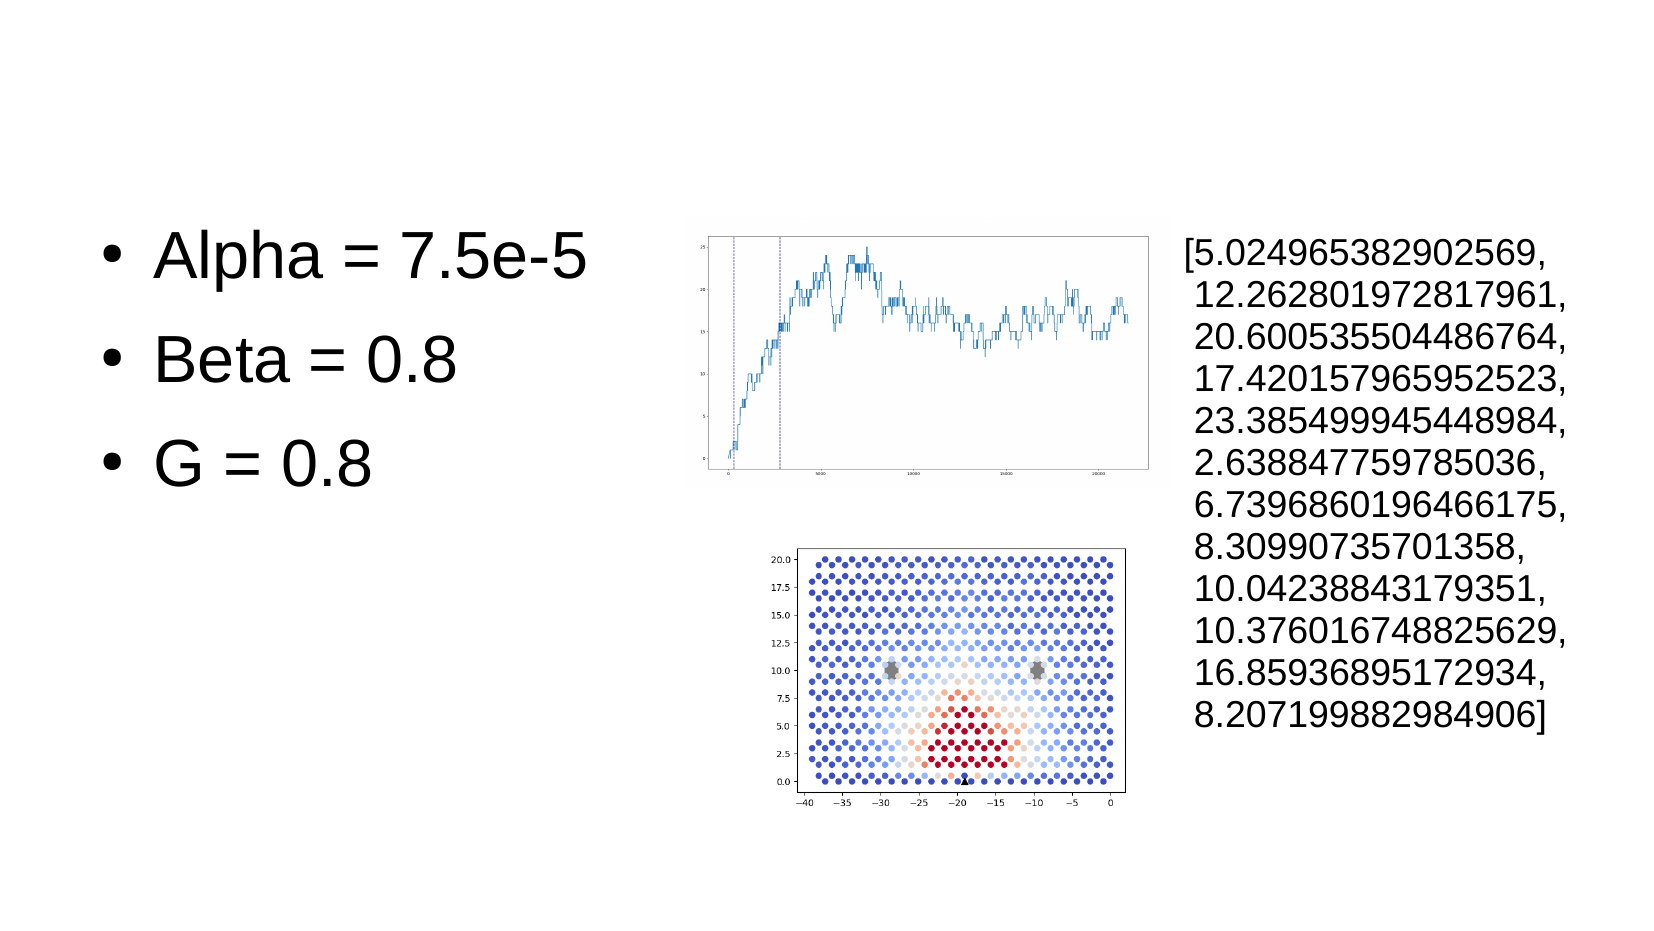

#
Alpha = 7.5e-5
Beta = 0.8
G = 0.8
[5.024965382902569,
 12.262801972817961,
 20.600535504486764,
 17.420157965952523,
 23.385499945448984,
 2.638847759785036,
 6.7396860196466175,
 8.30990735701358,
 10.04238843179351,
 10.376016748825629,
 16.85936895172934,
 8.207199882984906]